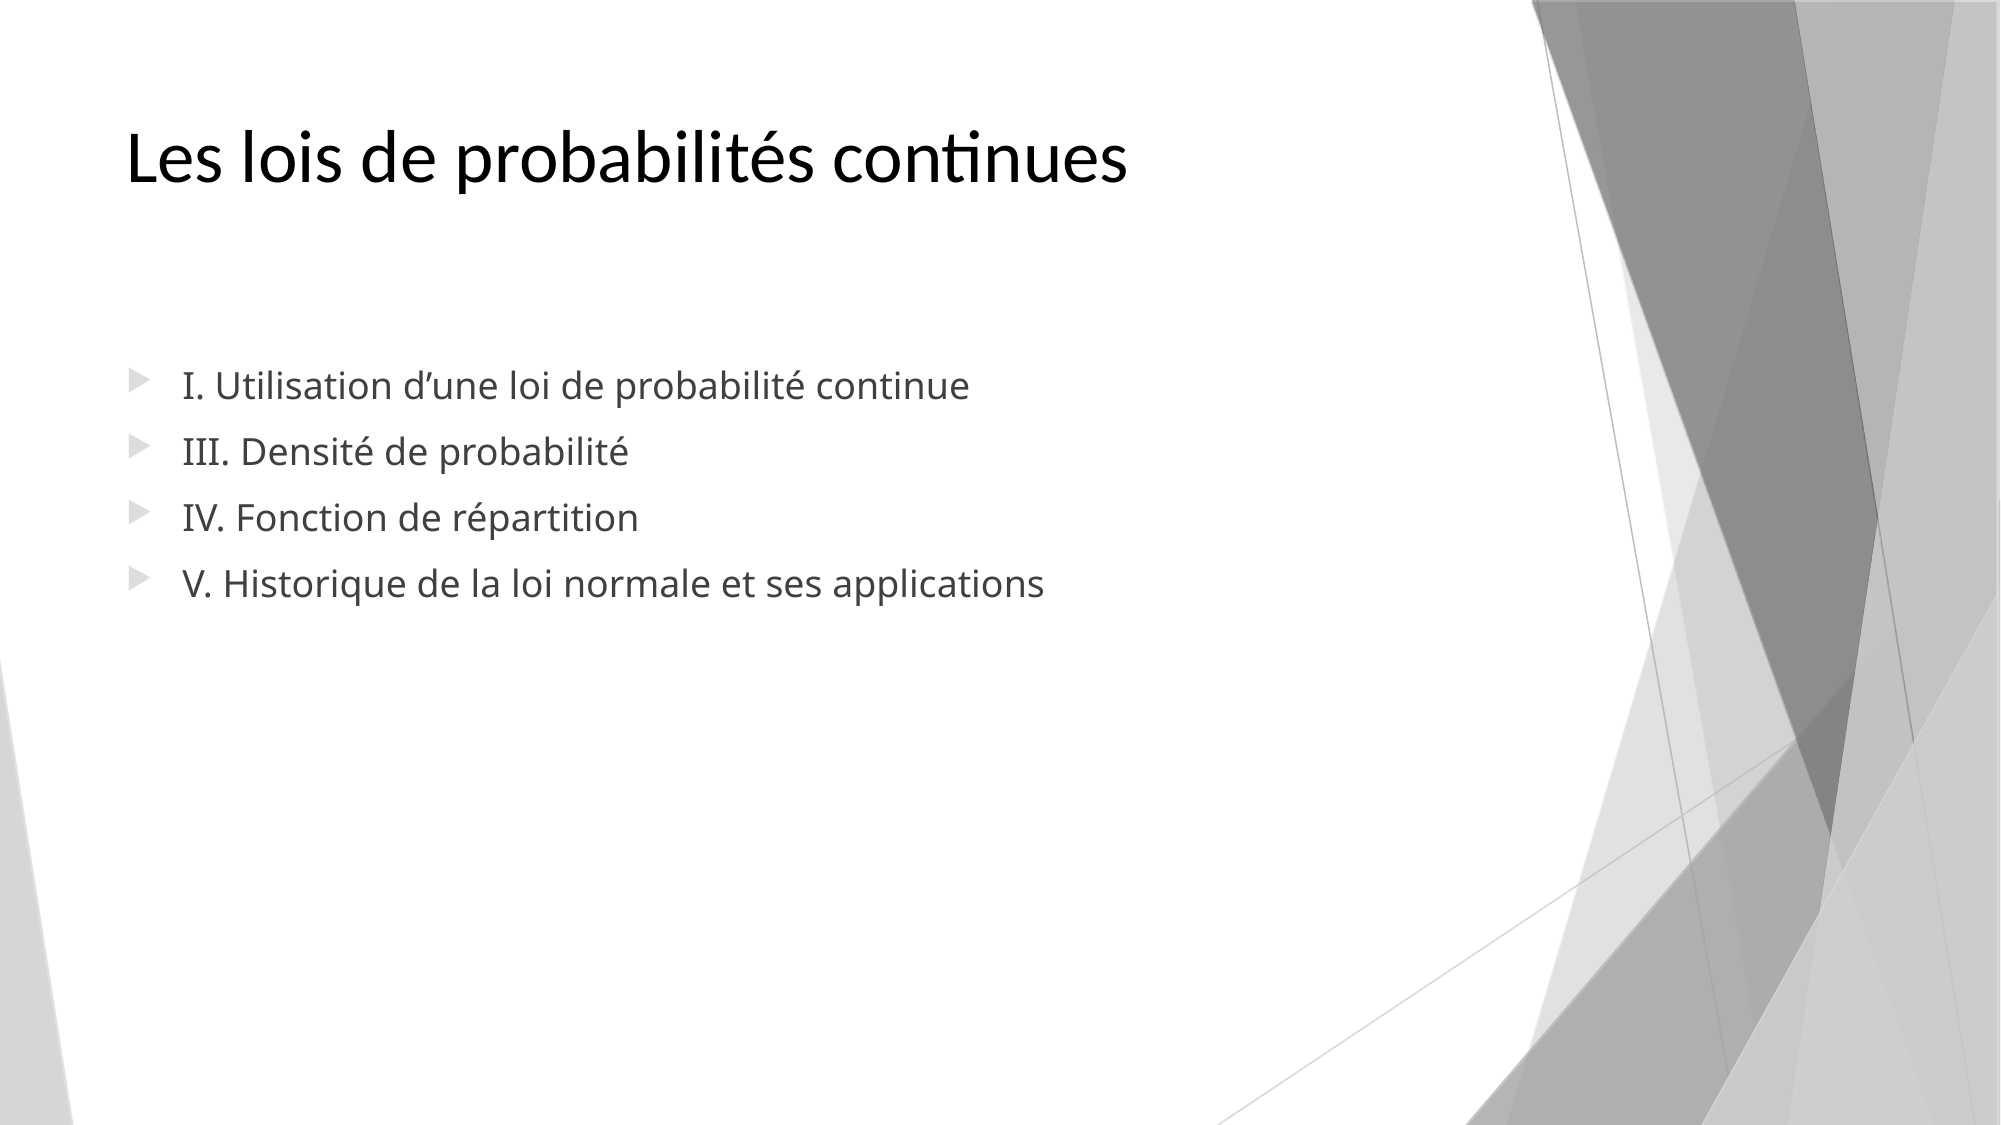

# Les lois de probabilités continues
I. Utilisation d’une loi de probabilité continue
III. Densité de probabilité
IV. Fonction de répartition
V. Historique de la loi normale et ses applications